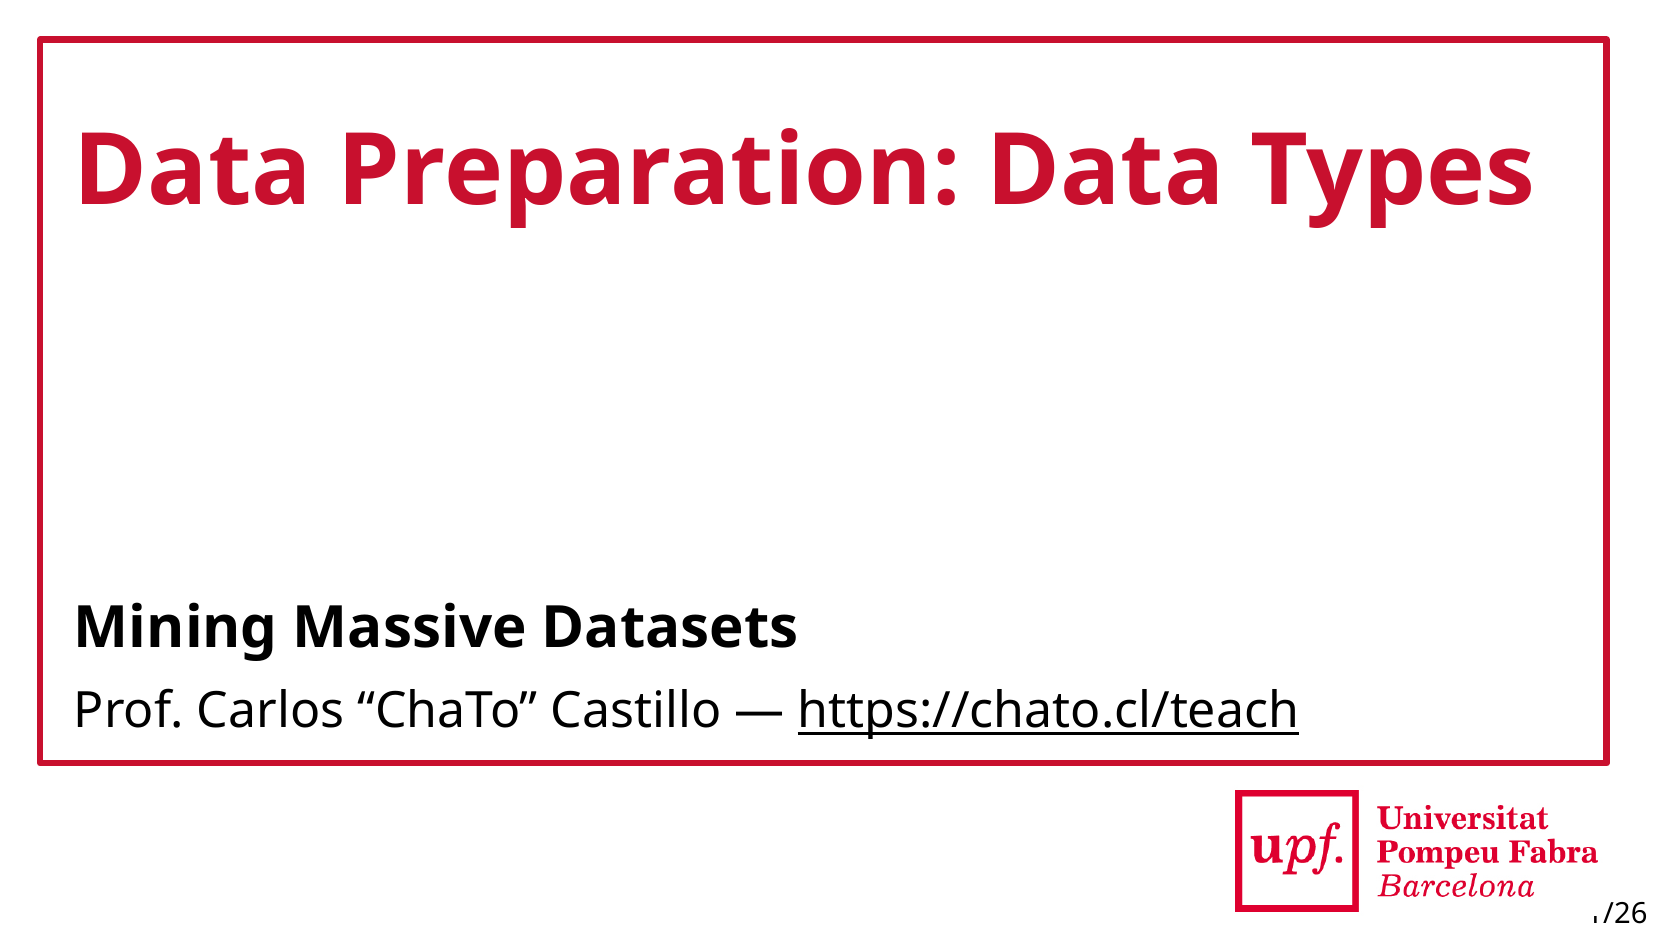

Data Preparation: Data Types
Mining Massive Datasets
Prof. Carlos “ChaTo” Castillo — https://chato.cl/teach
1